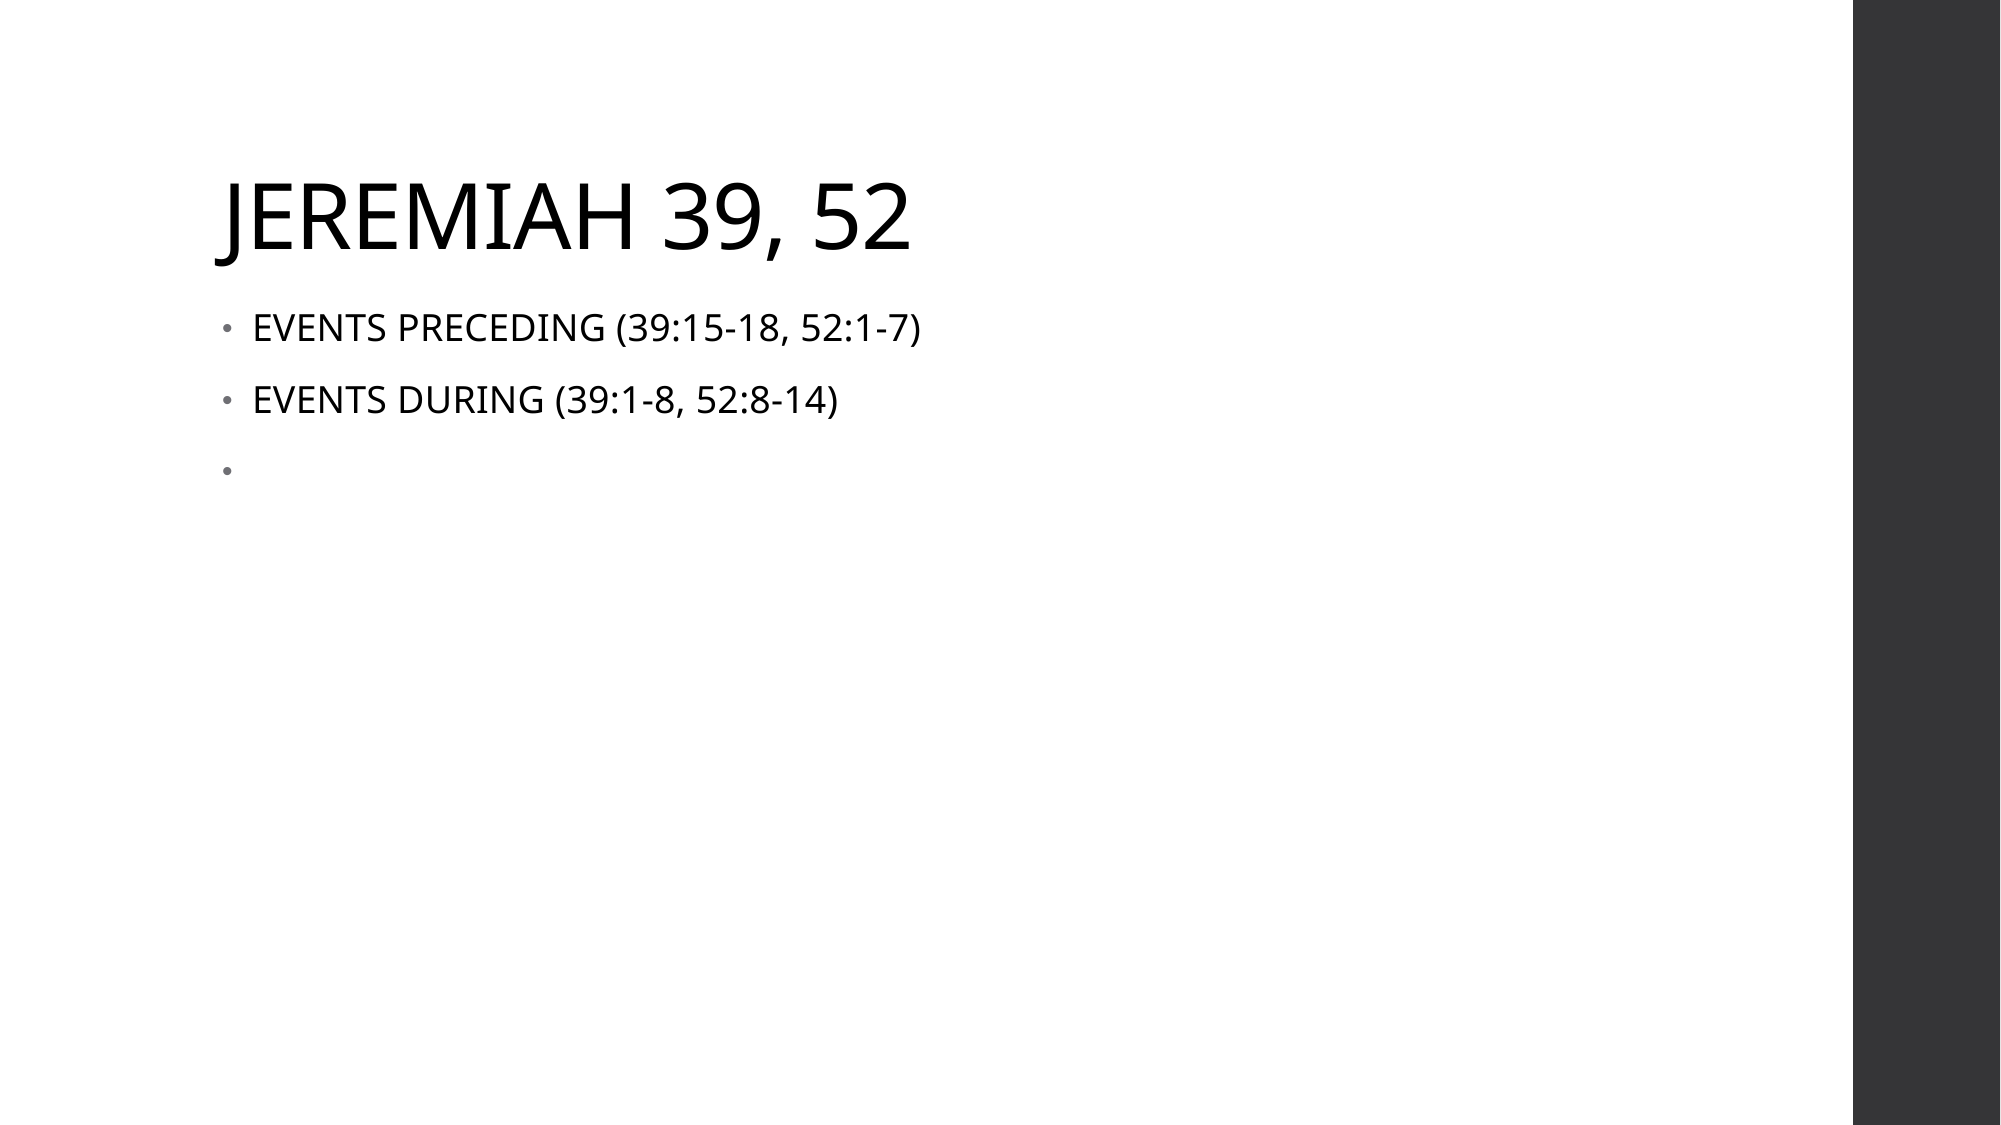

# JEREMIAH 39, 52
EVENTS PRECEDING (39:15-18, 52:1-7)
EVENTS DURING (39:1-8, 52:8-14)